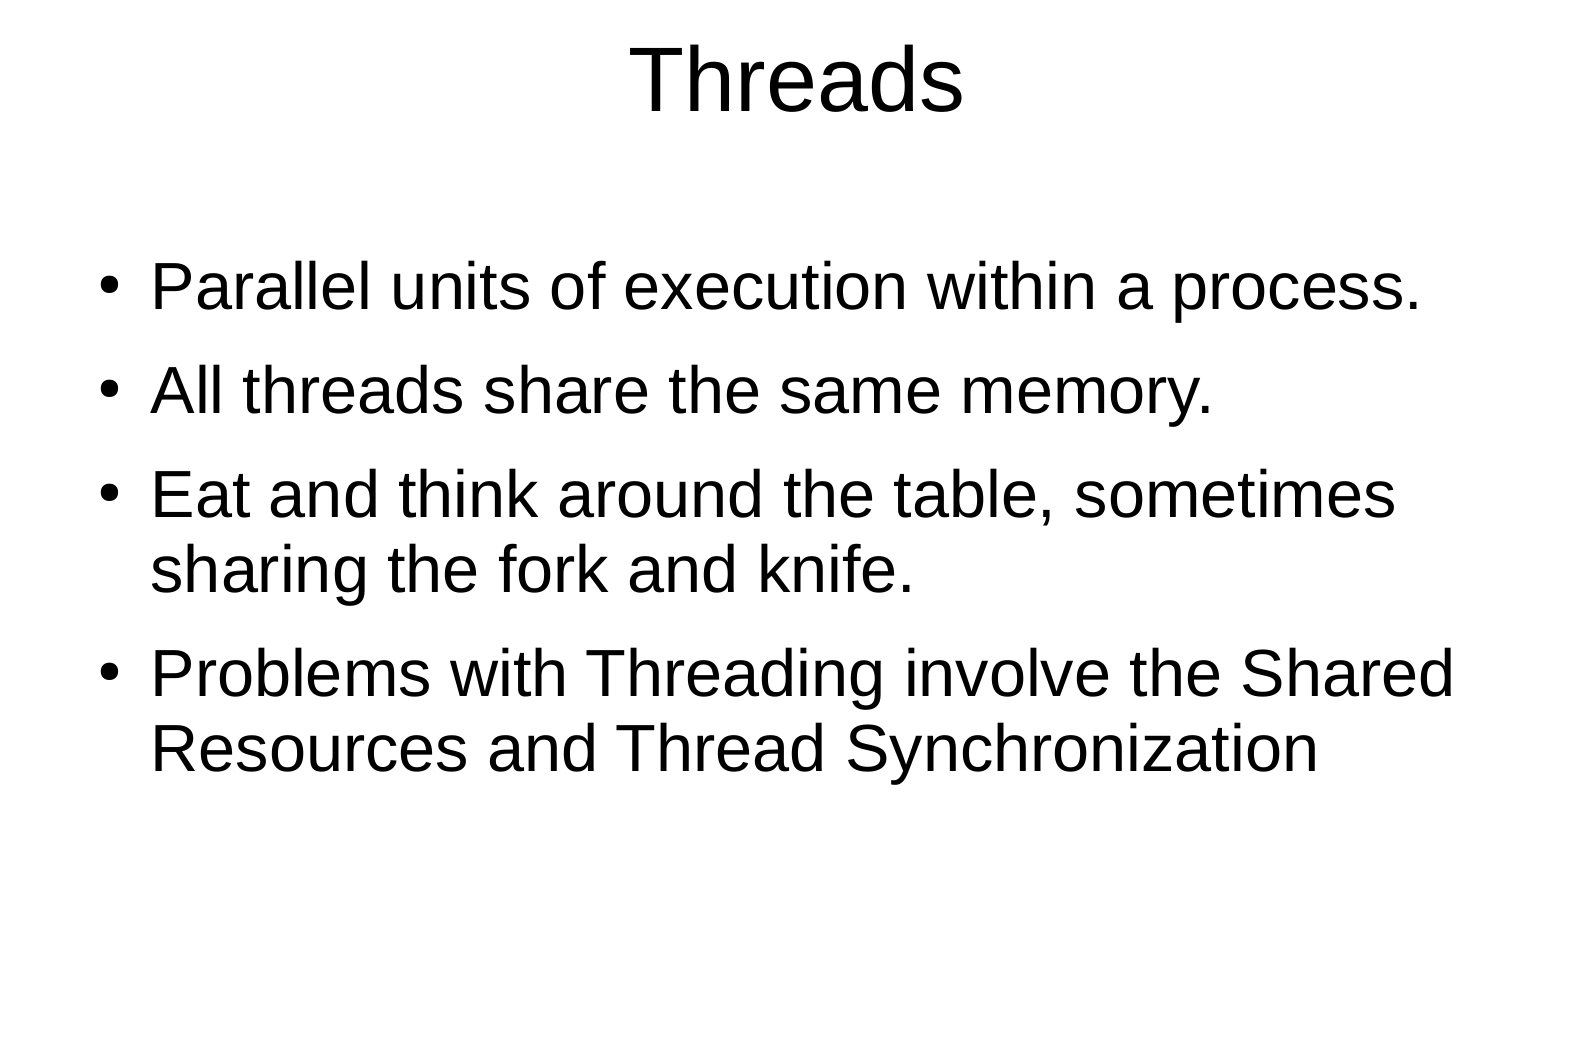

# Threads
Parallel units of execution within a process.
All threads share the same memory.
Eat and think around the table, sometimes sharing the fork and knife.
Problems with Threading involve the Shared Resources and Thread Synchronization